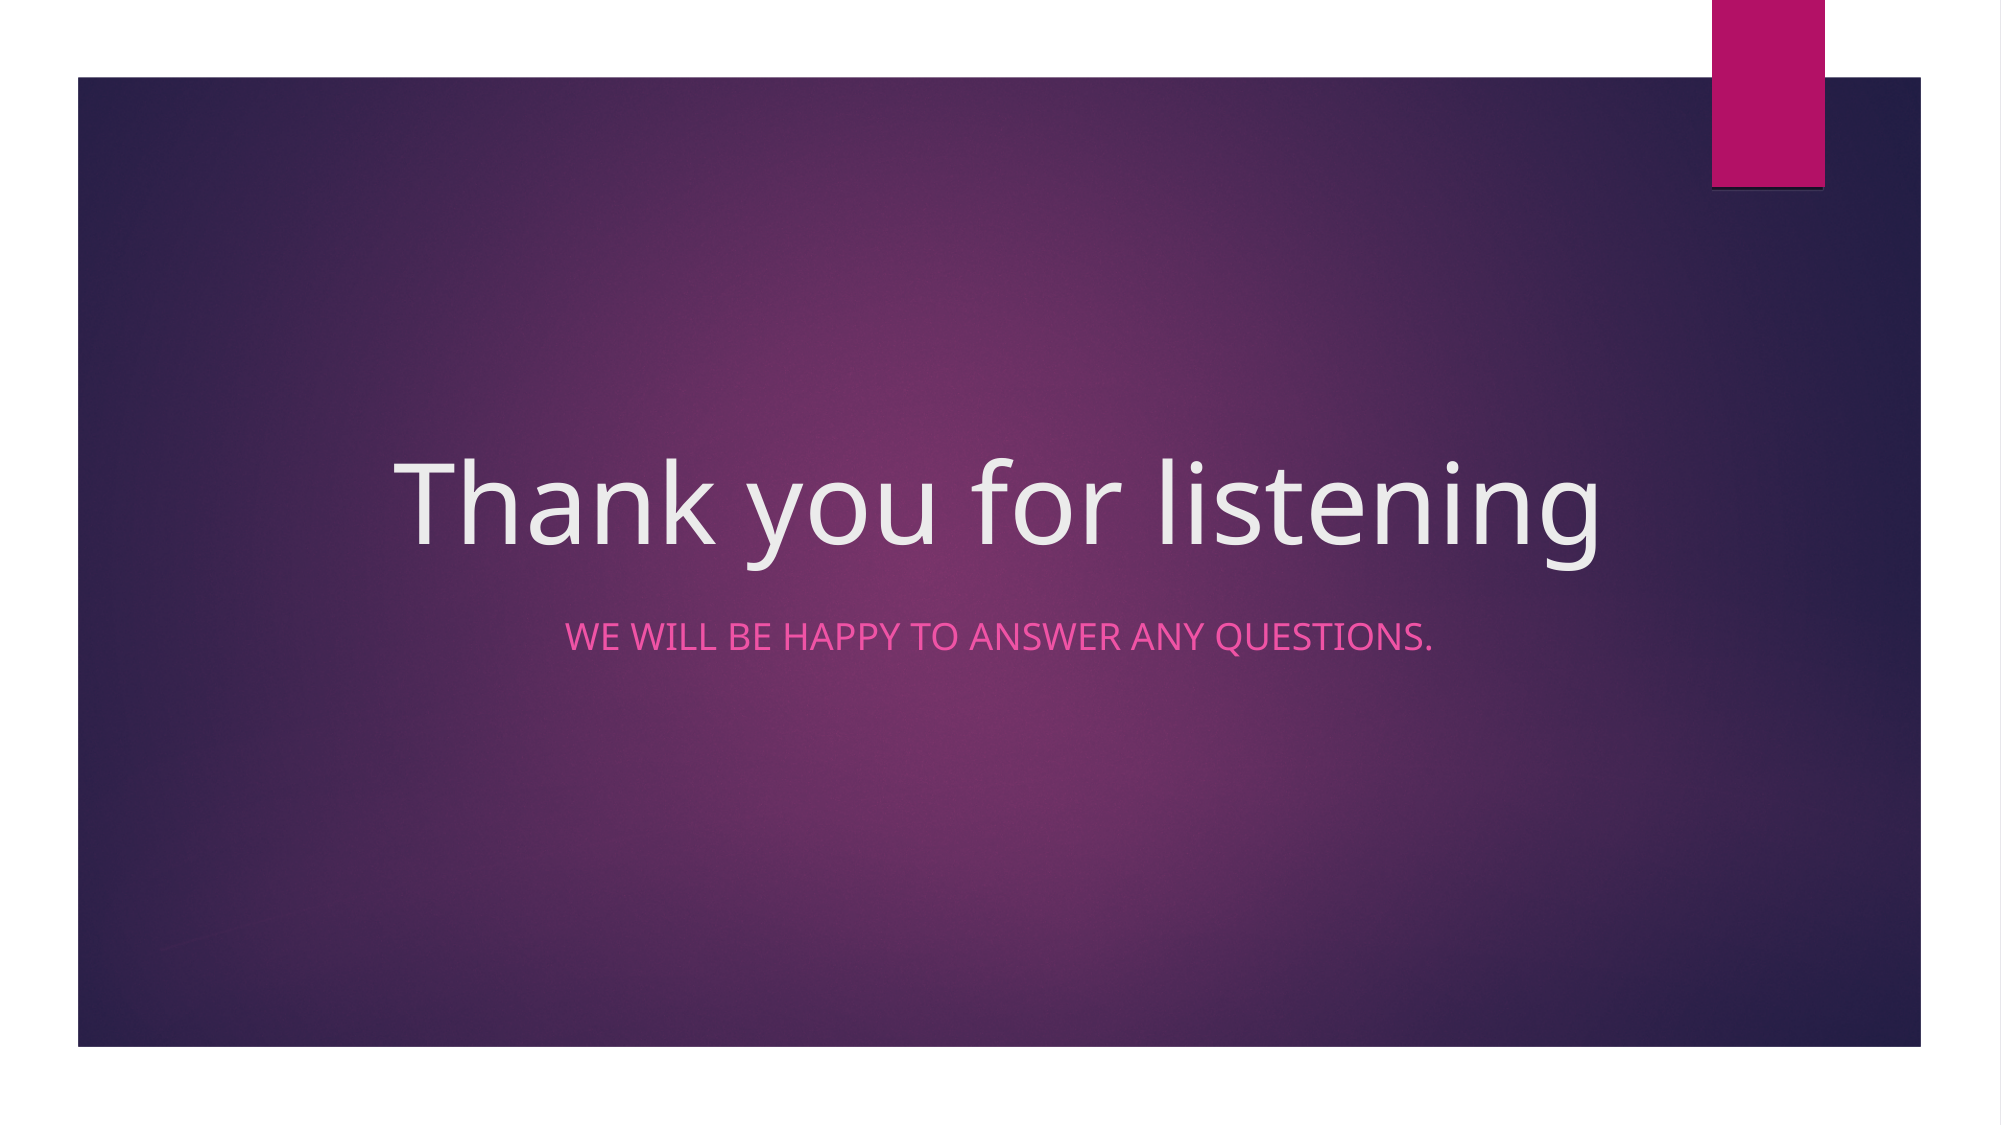

# Thank you for listening
We will be happy to answer any Questions.